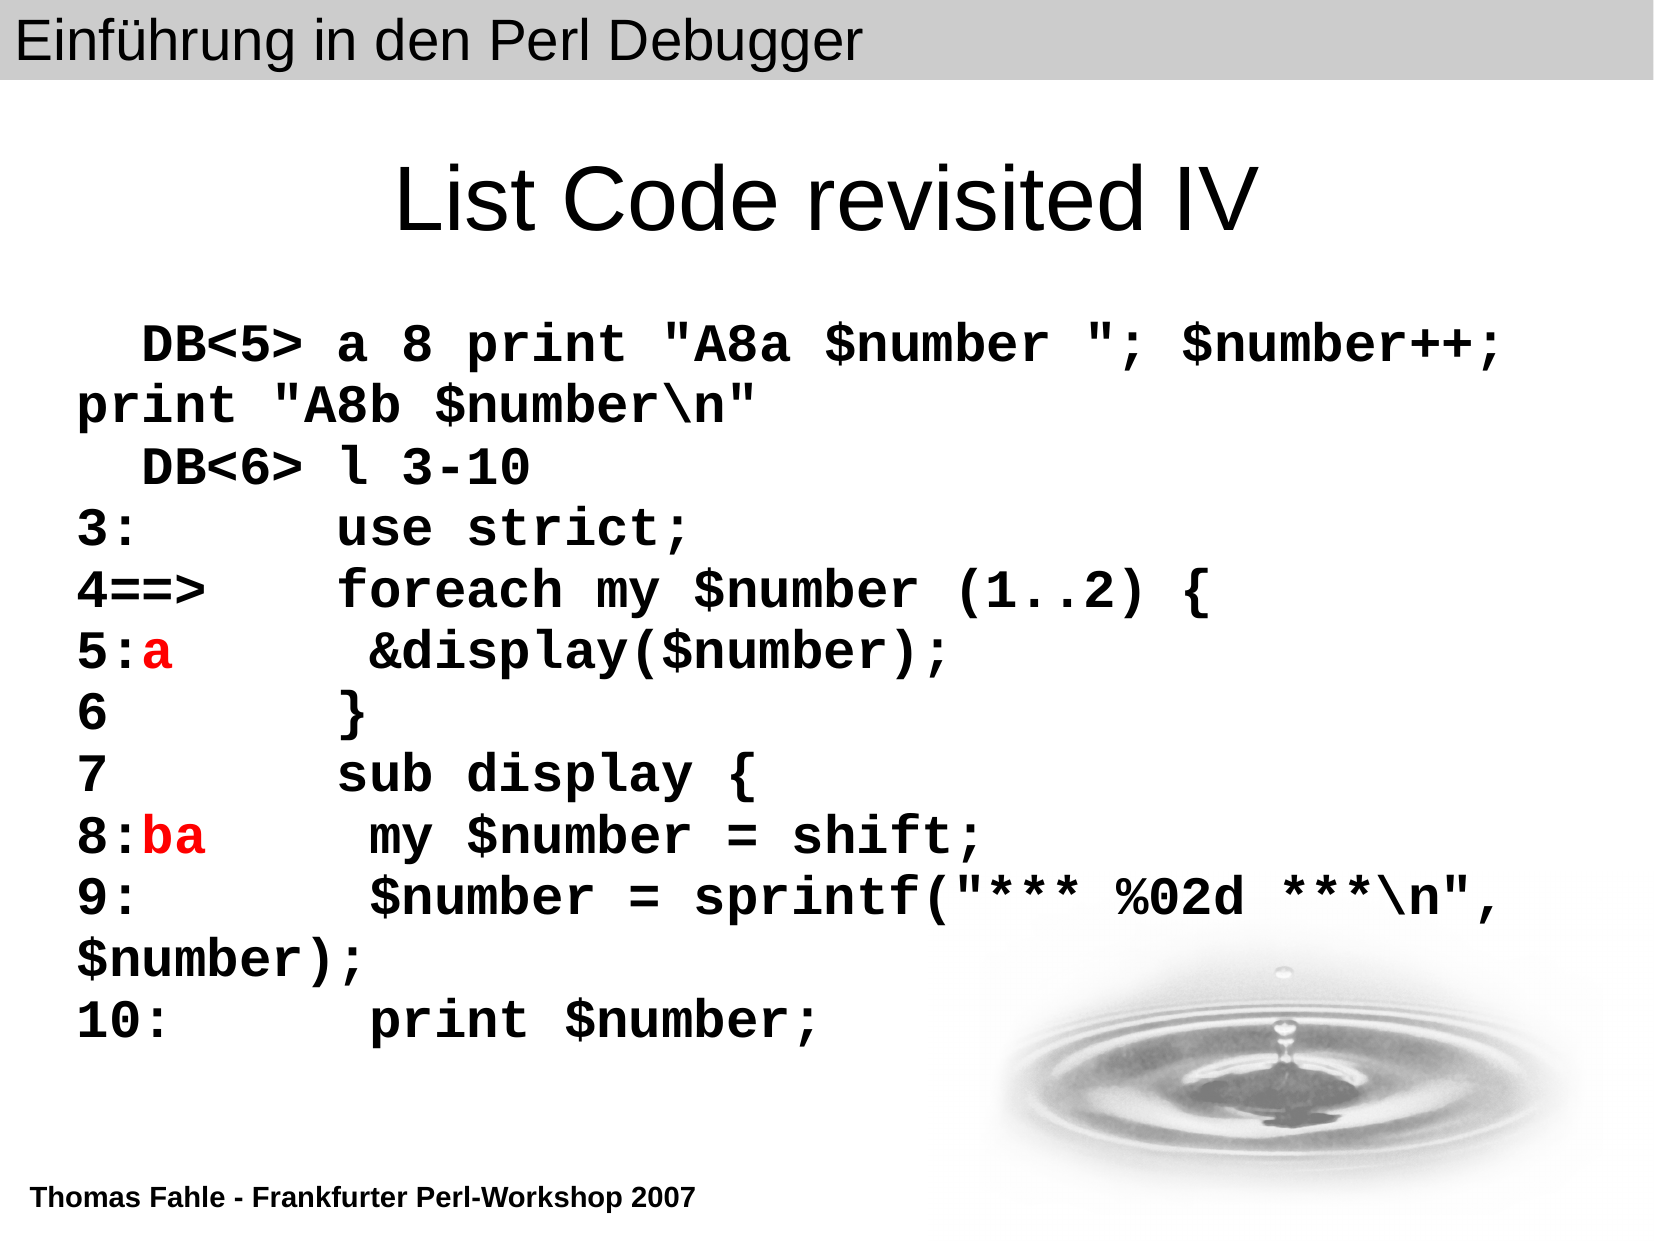

# List Code revisited IV
 DB<5> a 8 print "A8a $number "; $number++; print "A8b $number\n"
 DB<6> l 3-10
3: use strict;
4==> foreach my $number (1..2) {
5:a &display($number);
6 }
7 sub display {
8:ba my $number = shift;
9: $number = sprintf("*** %02d ***\n",$number);
10: print $number;